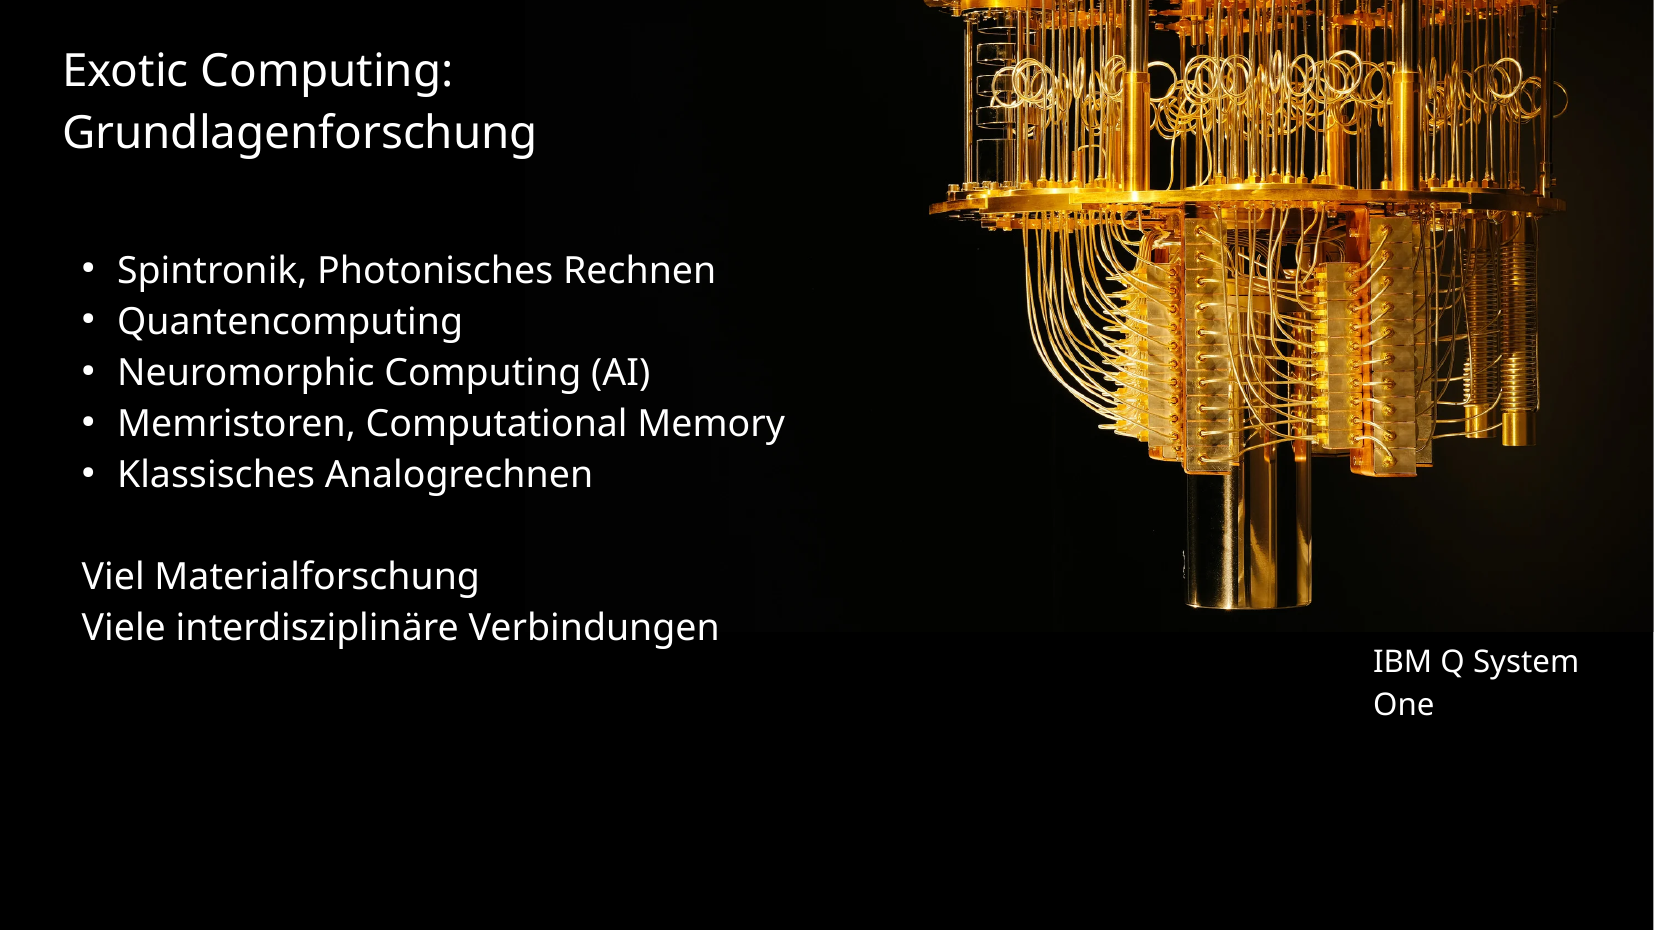

Exotic Computing:
Grundlagenforschung
Spintronik, Photonisches Rechnen
Quantencomputing
Neuromorphic Computing (AI)
Memristoren, Computational Memory
Klassisches Analogrechnen
Viel Materialforschung
Viele interdisziplinäre Verbindungen
IBM Q System One